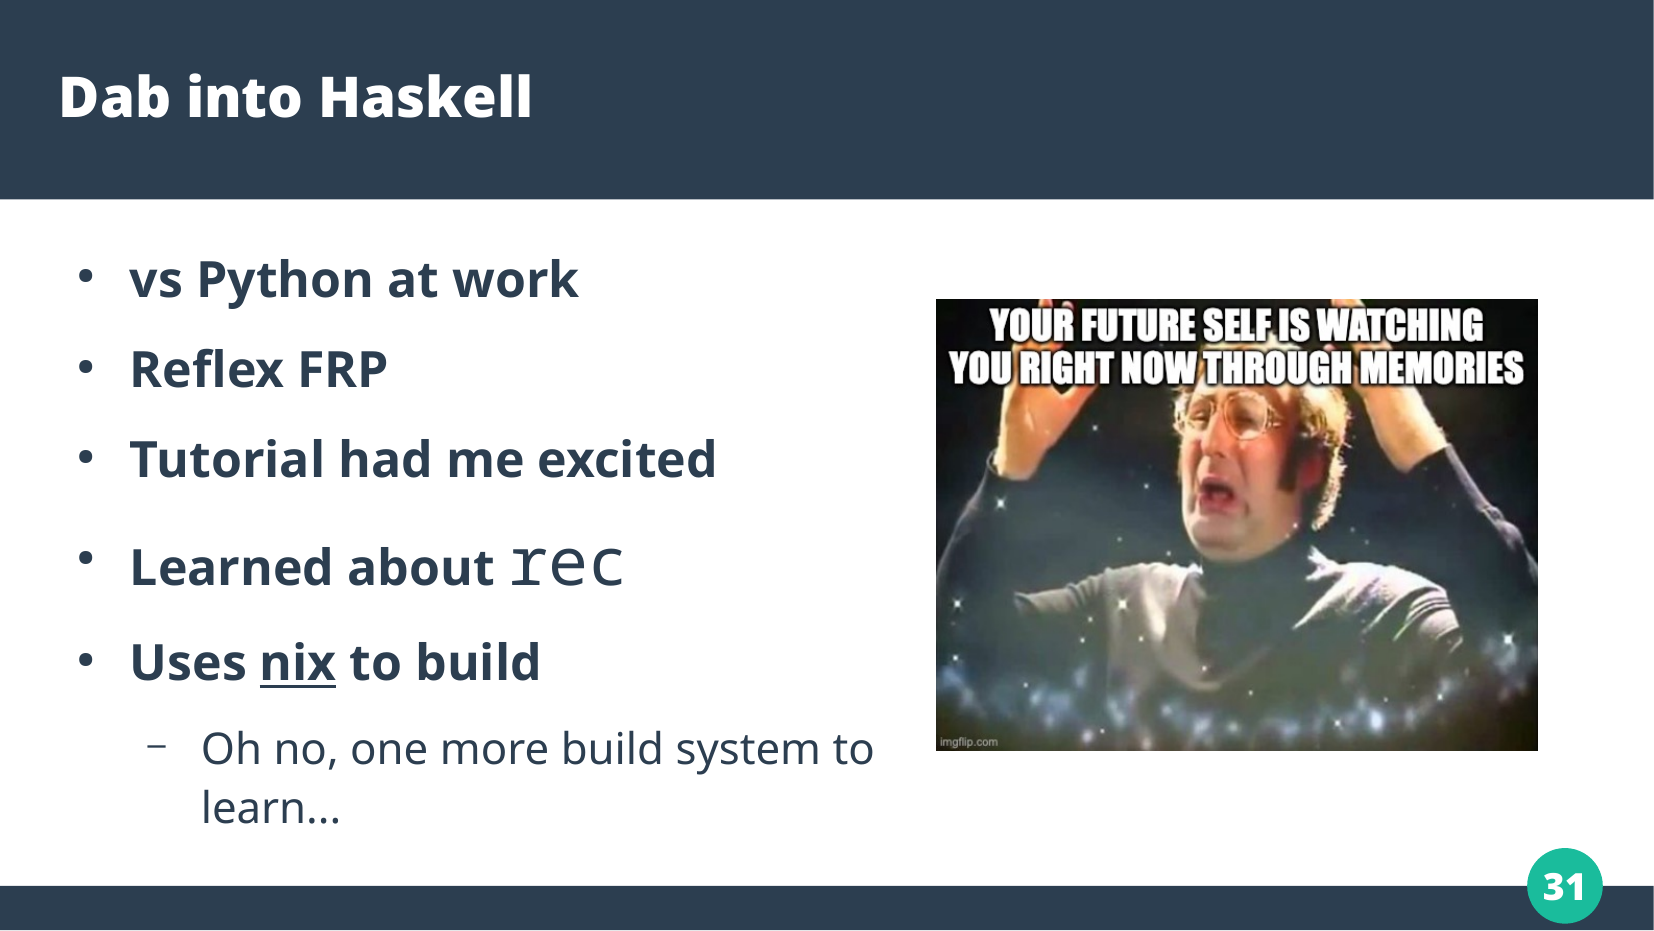

# Dab into Haskell
vs Python at work
Reflex FRP
Tutorial had me excited
Learned about rec
Uses nix to build
Oh no, one more build system to learn...